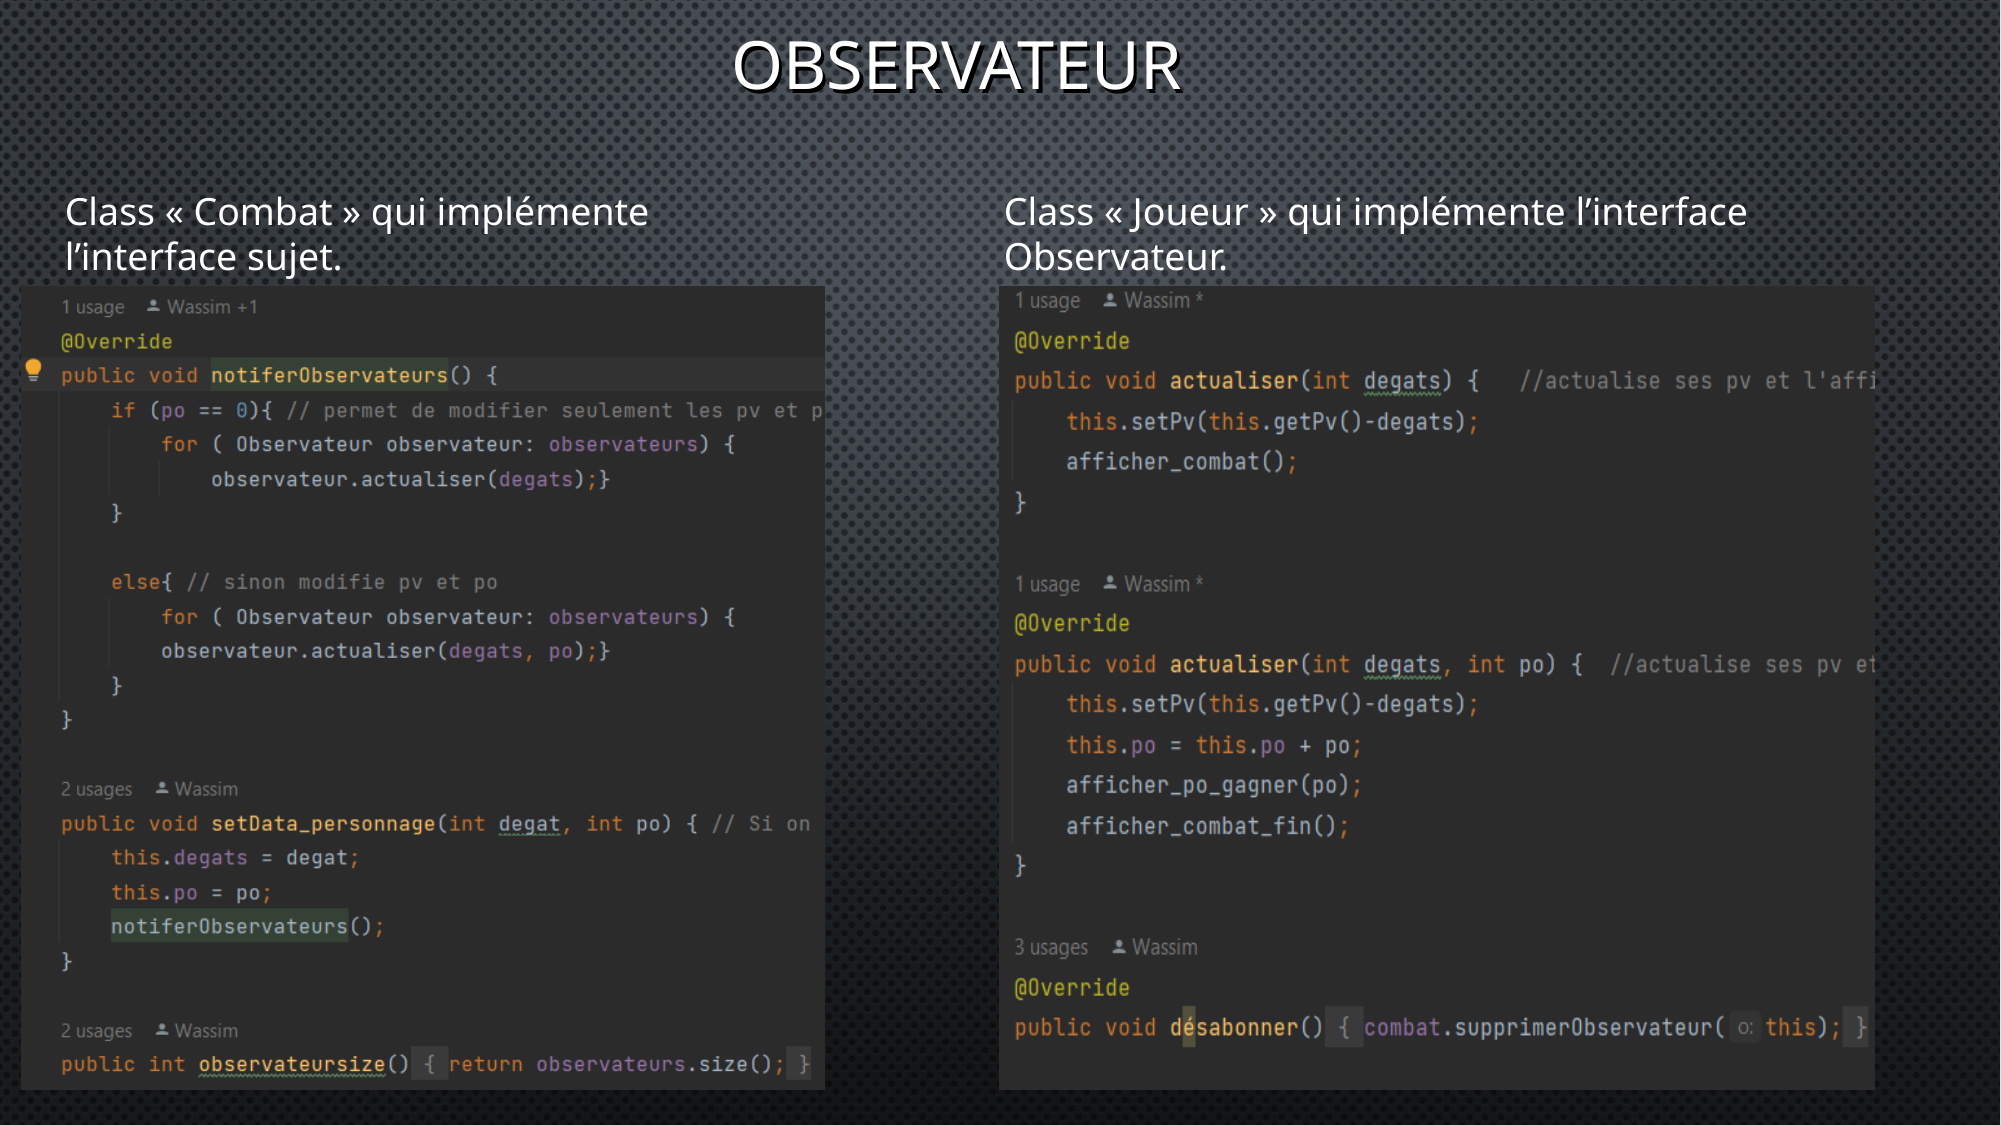

# Observateur
Class « Combat » qui implémente l’interface sujet.
Class « Joueur » qui implémente l’interface Observateur.